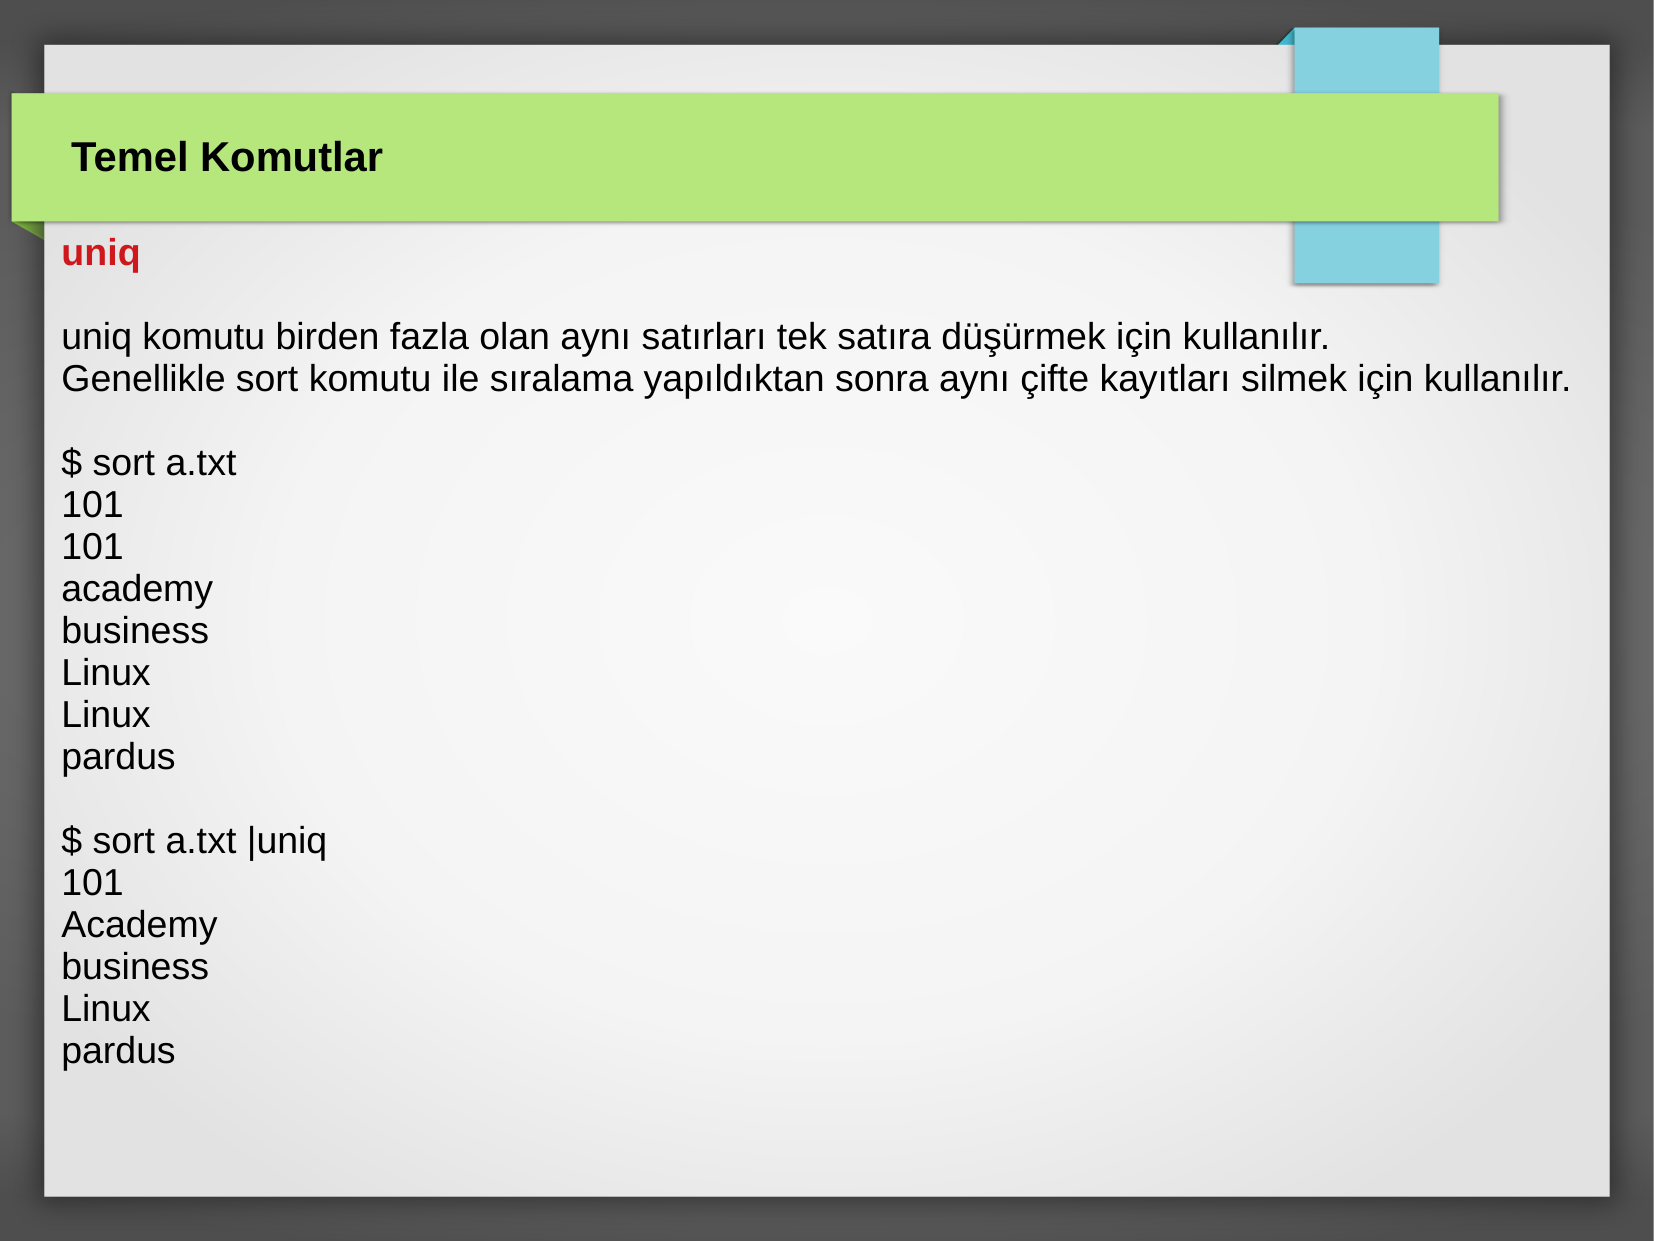

Temel Komutlar
uniq
uniq komutu birden fazla olan aynı satırları tek satıra düşürmek için kullanılır.
Genellikle sort komutu ile sıralama yapıldıktan sonra aynı çifte kayıtları silmek için kullanılır.
$ sort a.txt
101
101
academy
business
Linux
Linux
pardus
$ sort a.txt |uniq
101
Academy
business
Linux
pardus